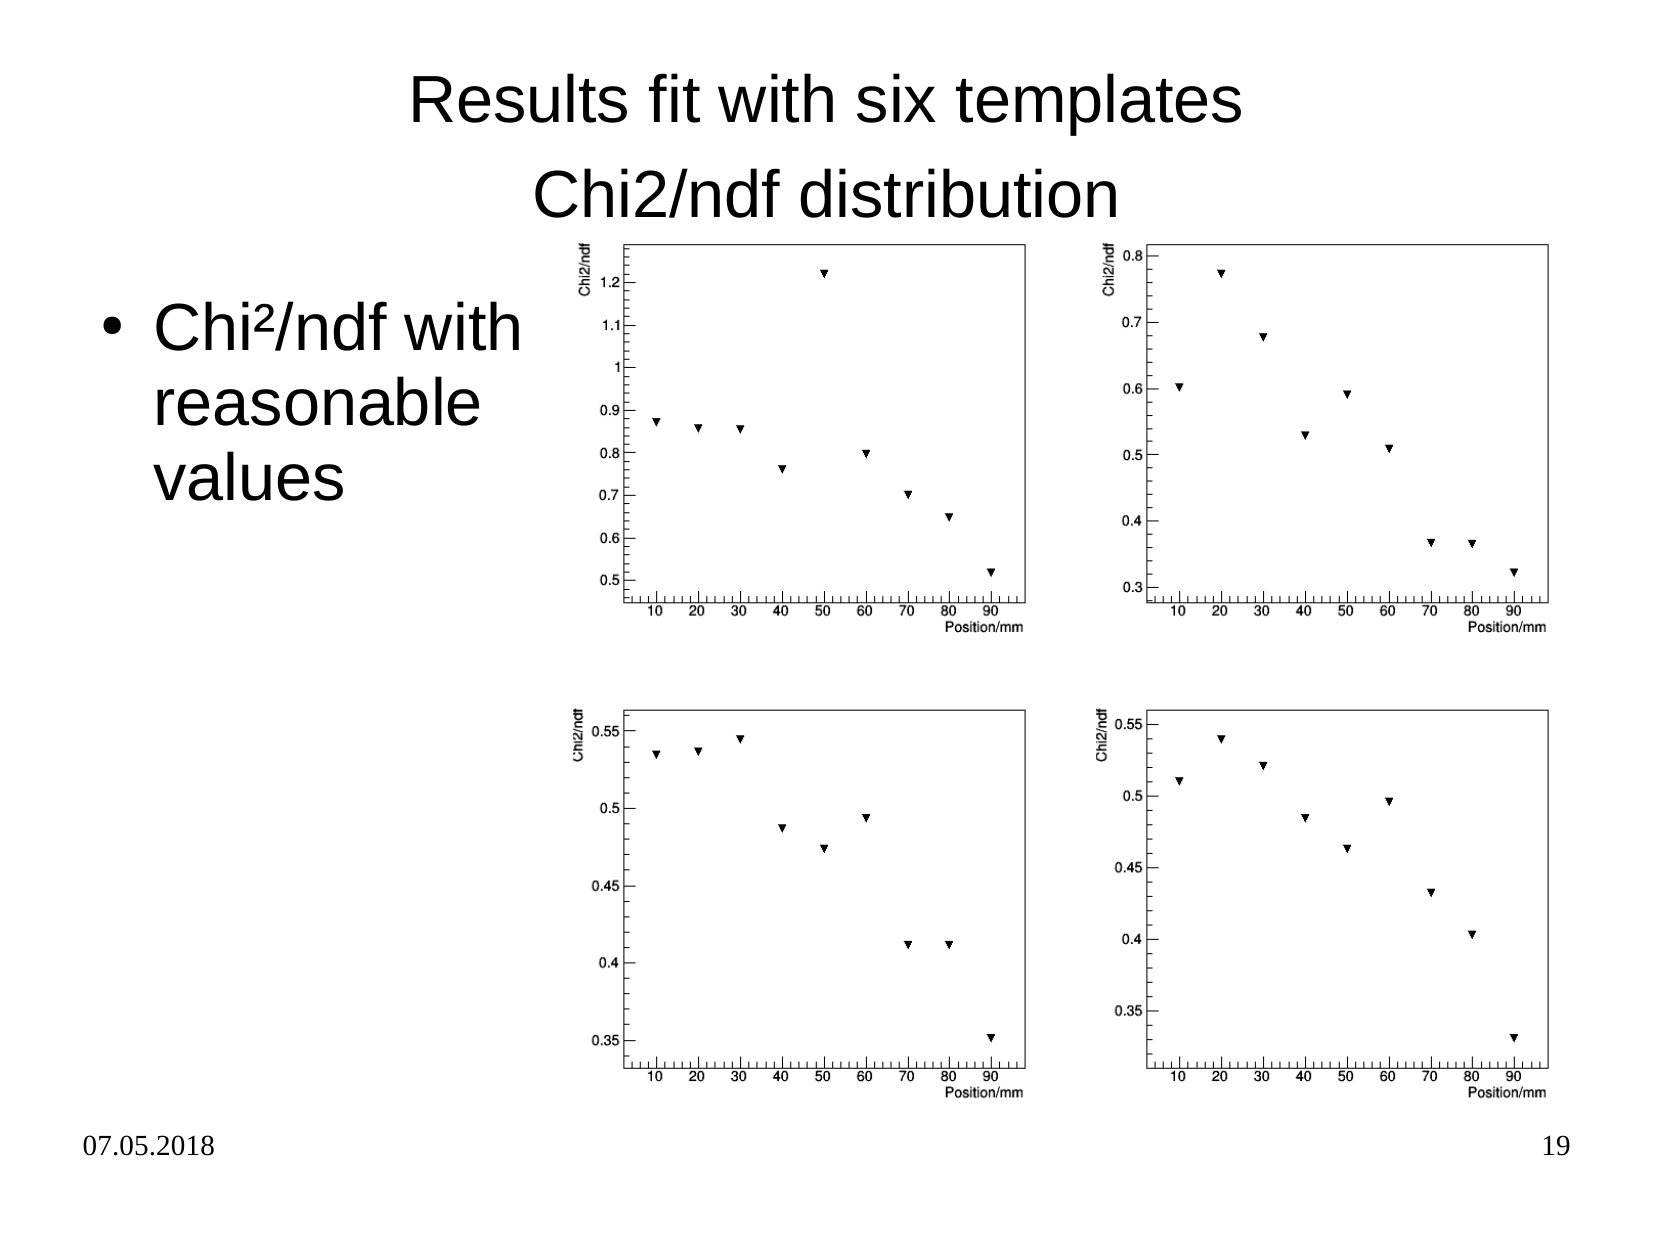

# Results fit with six templates
Chi2/ndf distribution
Chi²/ndf with reasonable values
07.05.2018
19